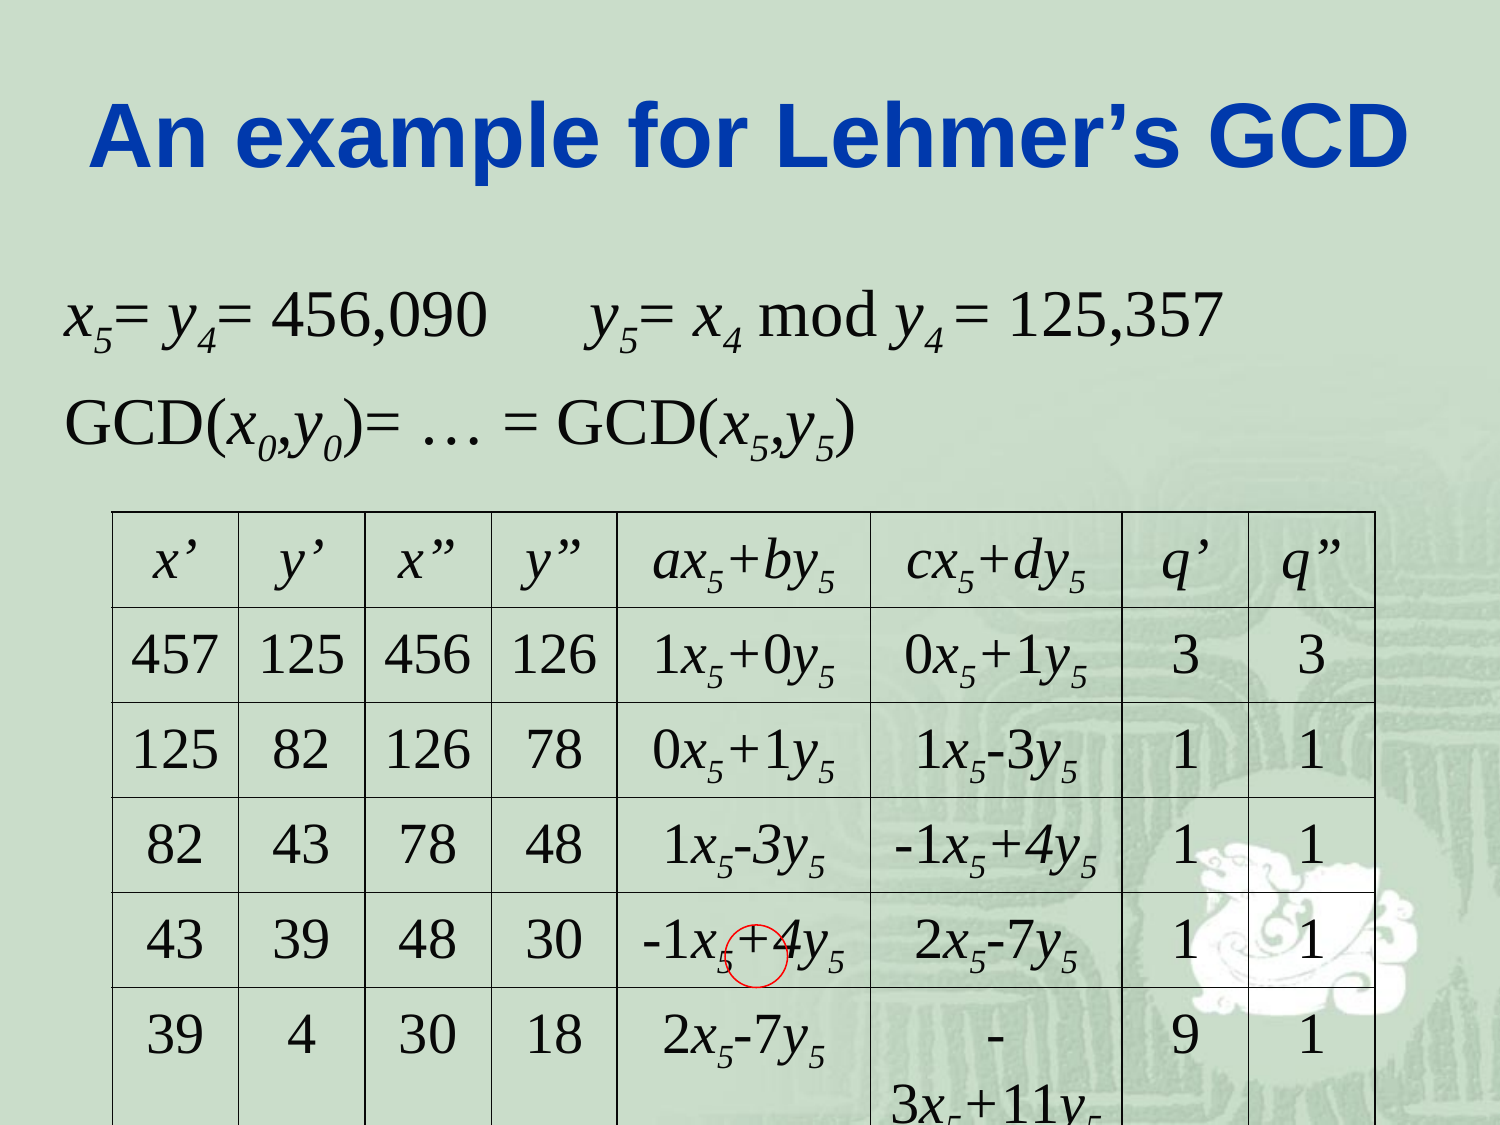

# An example for Lehmer’s GCD
x5= y4= 456,090 y5= x4 mod y4 = 125,357
GCD(x0,y0)= … = GCD(x5,y5)
| x’ | y’ | x” | y” | ax5+by5 | cx5+dy5 | q’ | q” |
| --- | --- | --- | --- | --- | --- | --- | --- |
| 457 | 125 | 456 | 126 | 1x5+0y5 | 0x5+1y5 | 3 | 3 |
| 125 | 82 | 126 | 78 | 0x5+1y5 | 1x5-3y5 | 1 | 1 |
| 82 | 43 | 78 | 48 | 1x5-3y5 | -1x5+4y5 | 1 | 1 |
| 43 | 39 | 48 | 30 | -1x5+4y5 | 2x5-7y5 | 1 | 1 |
| 39 | 4 | 30 | 18 | 2x5-7y5 | -3x5+11y5 | 9 | 1 |